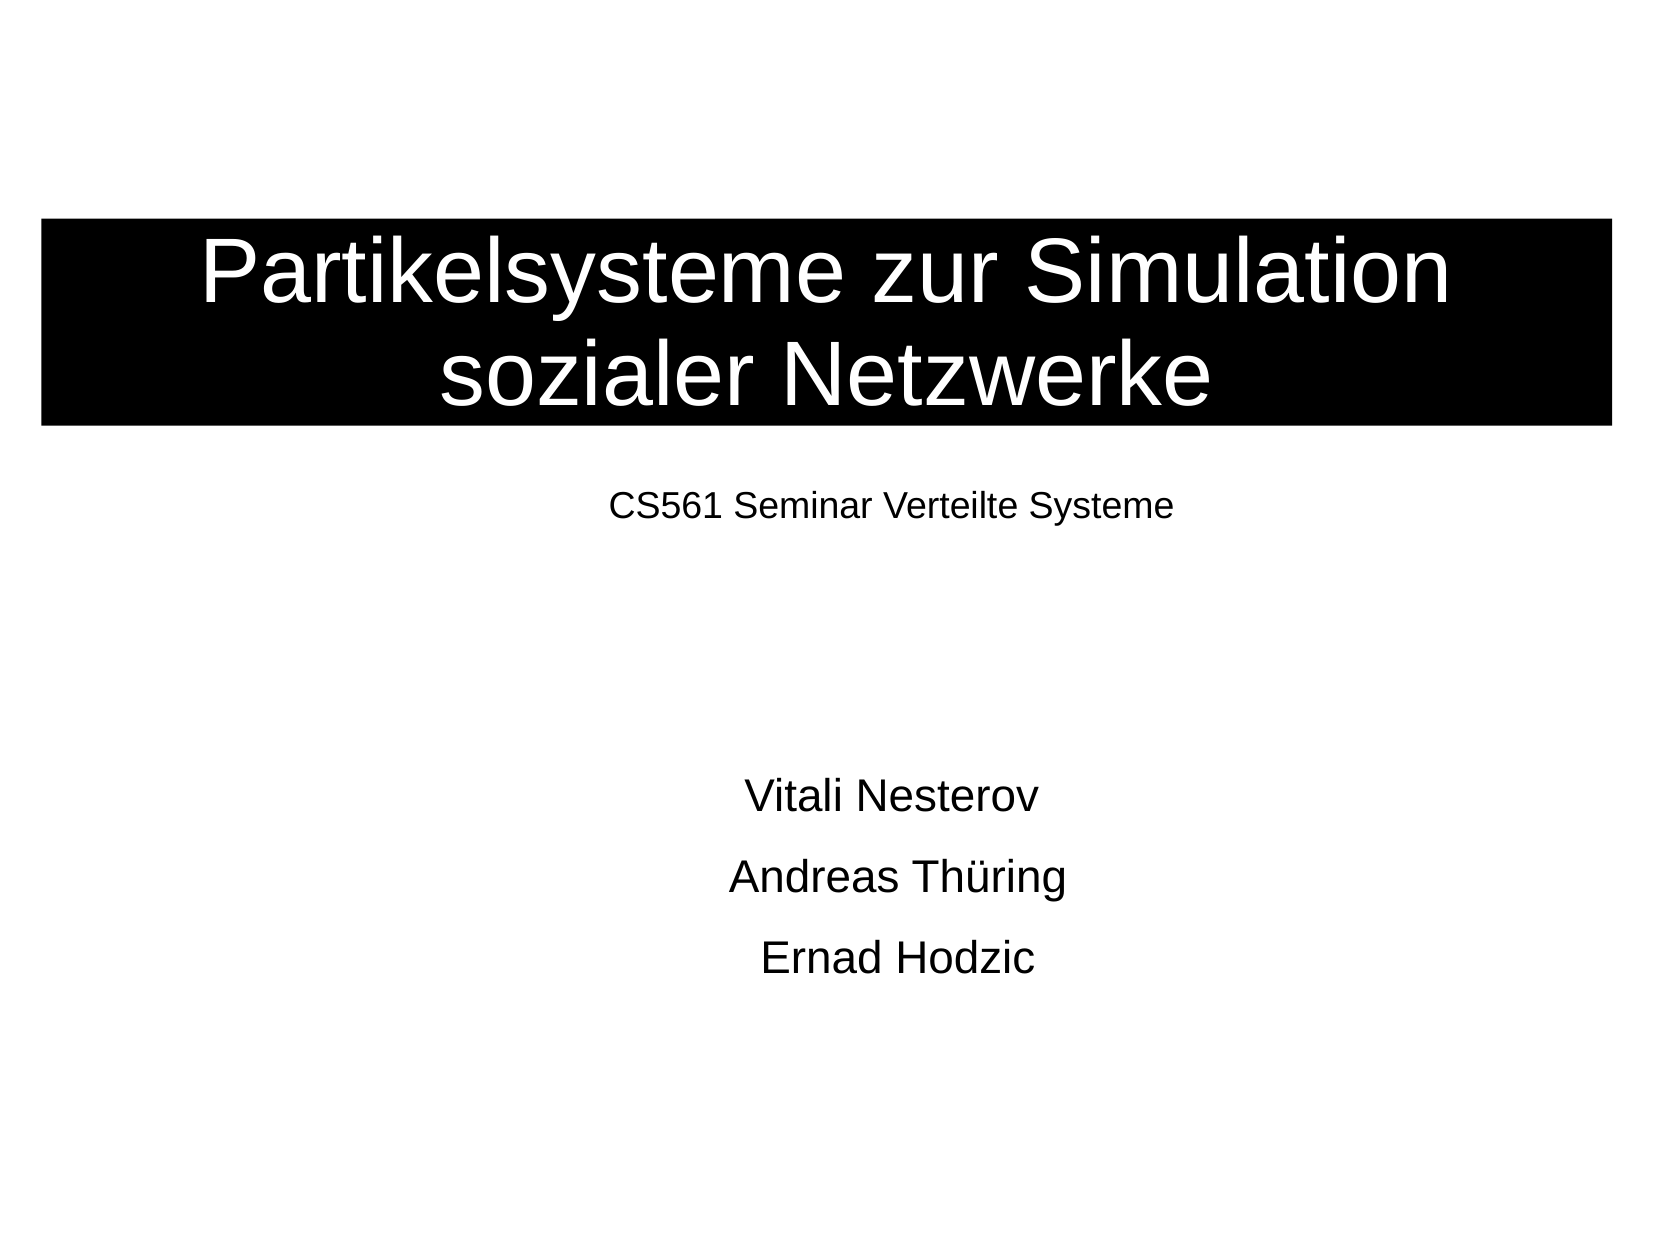

# Partikelsysteme zur Simulation sozialer Netzwerke
CS561 Seminar Verteilte Systeme
Vitali Nesterov
 Andreas Thüring
 Ernad Hodzic